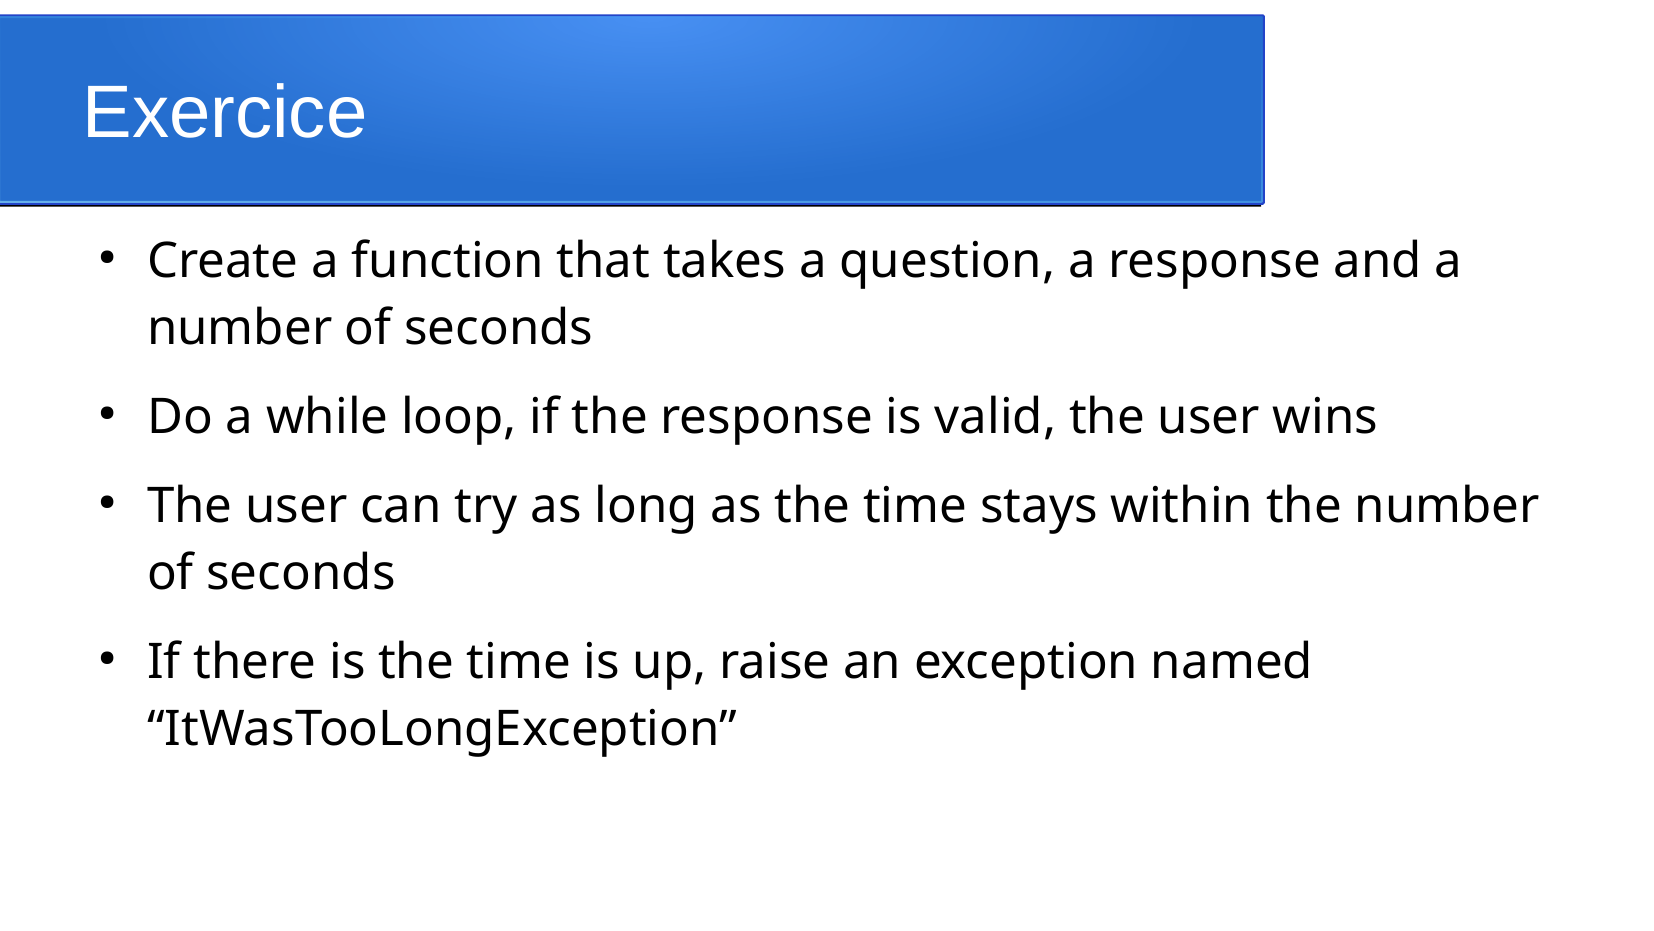

# Exercice
Create a function that takes a question, a response and a number of seconds
Do a while loop, if the response is valid, the user wins
The user can try as long as the time stays within the number of seconds
If there is the time is up, raise an exception named “ItWasTooLongException”